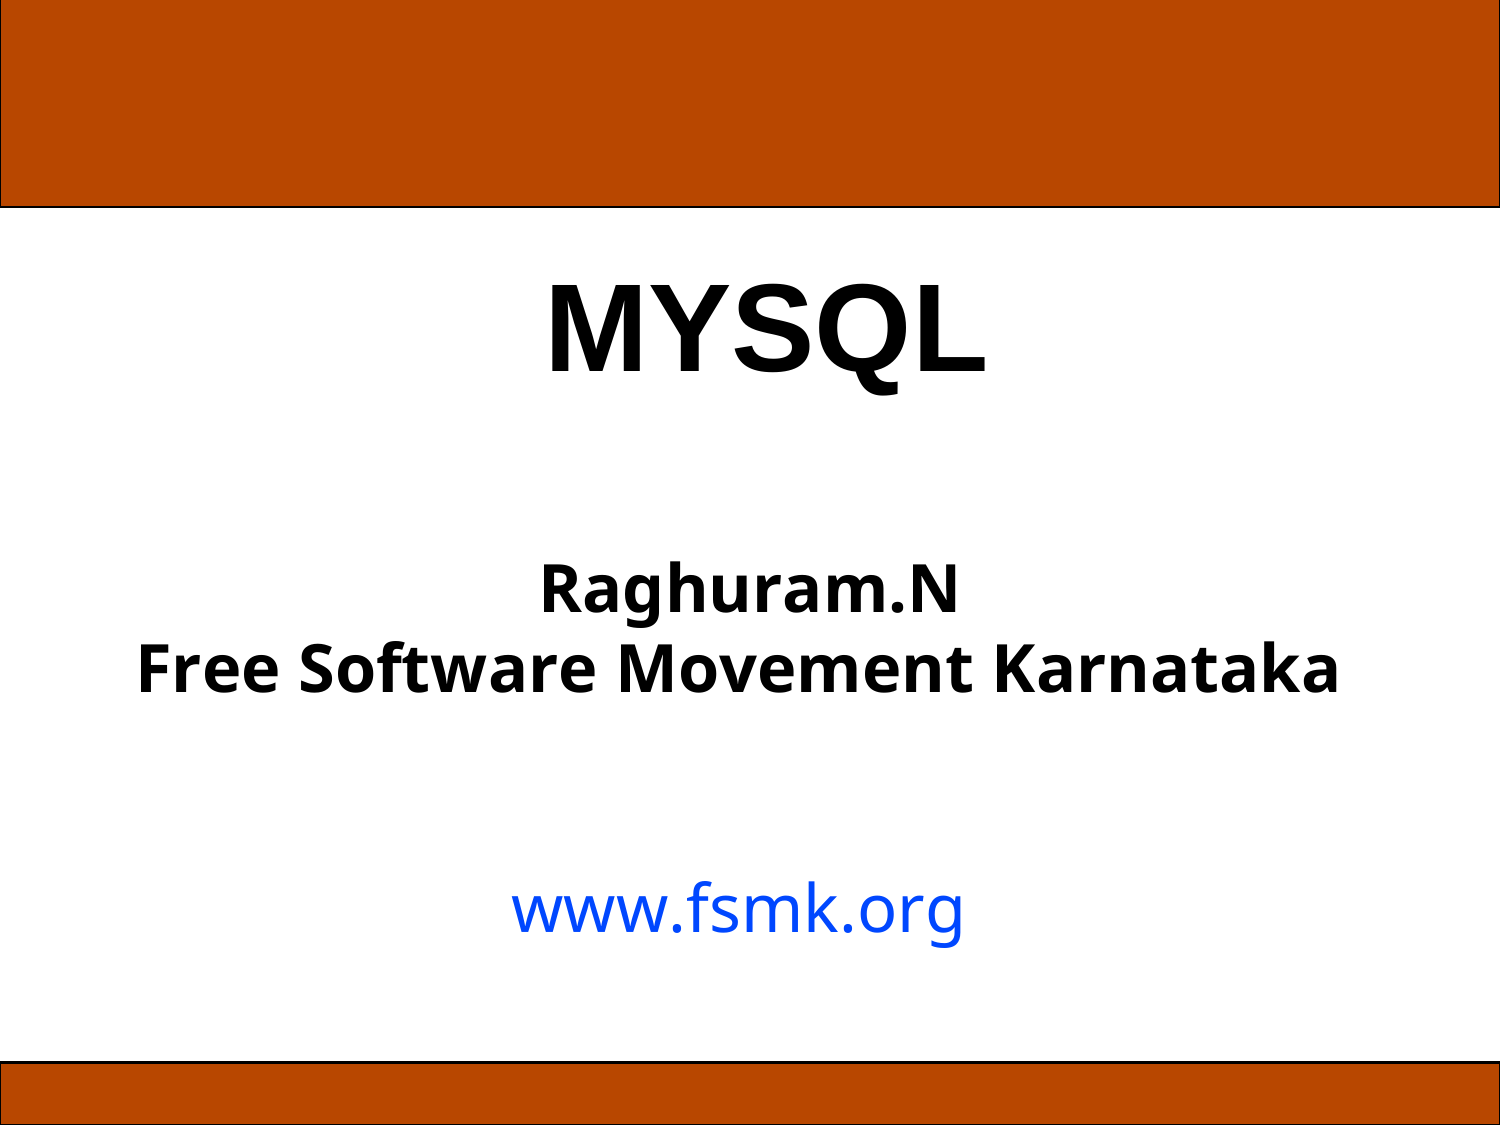

#
MYSQL
Raghuram.N
Free Software Movement Karnataka
www.fsmk.org